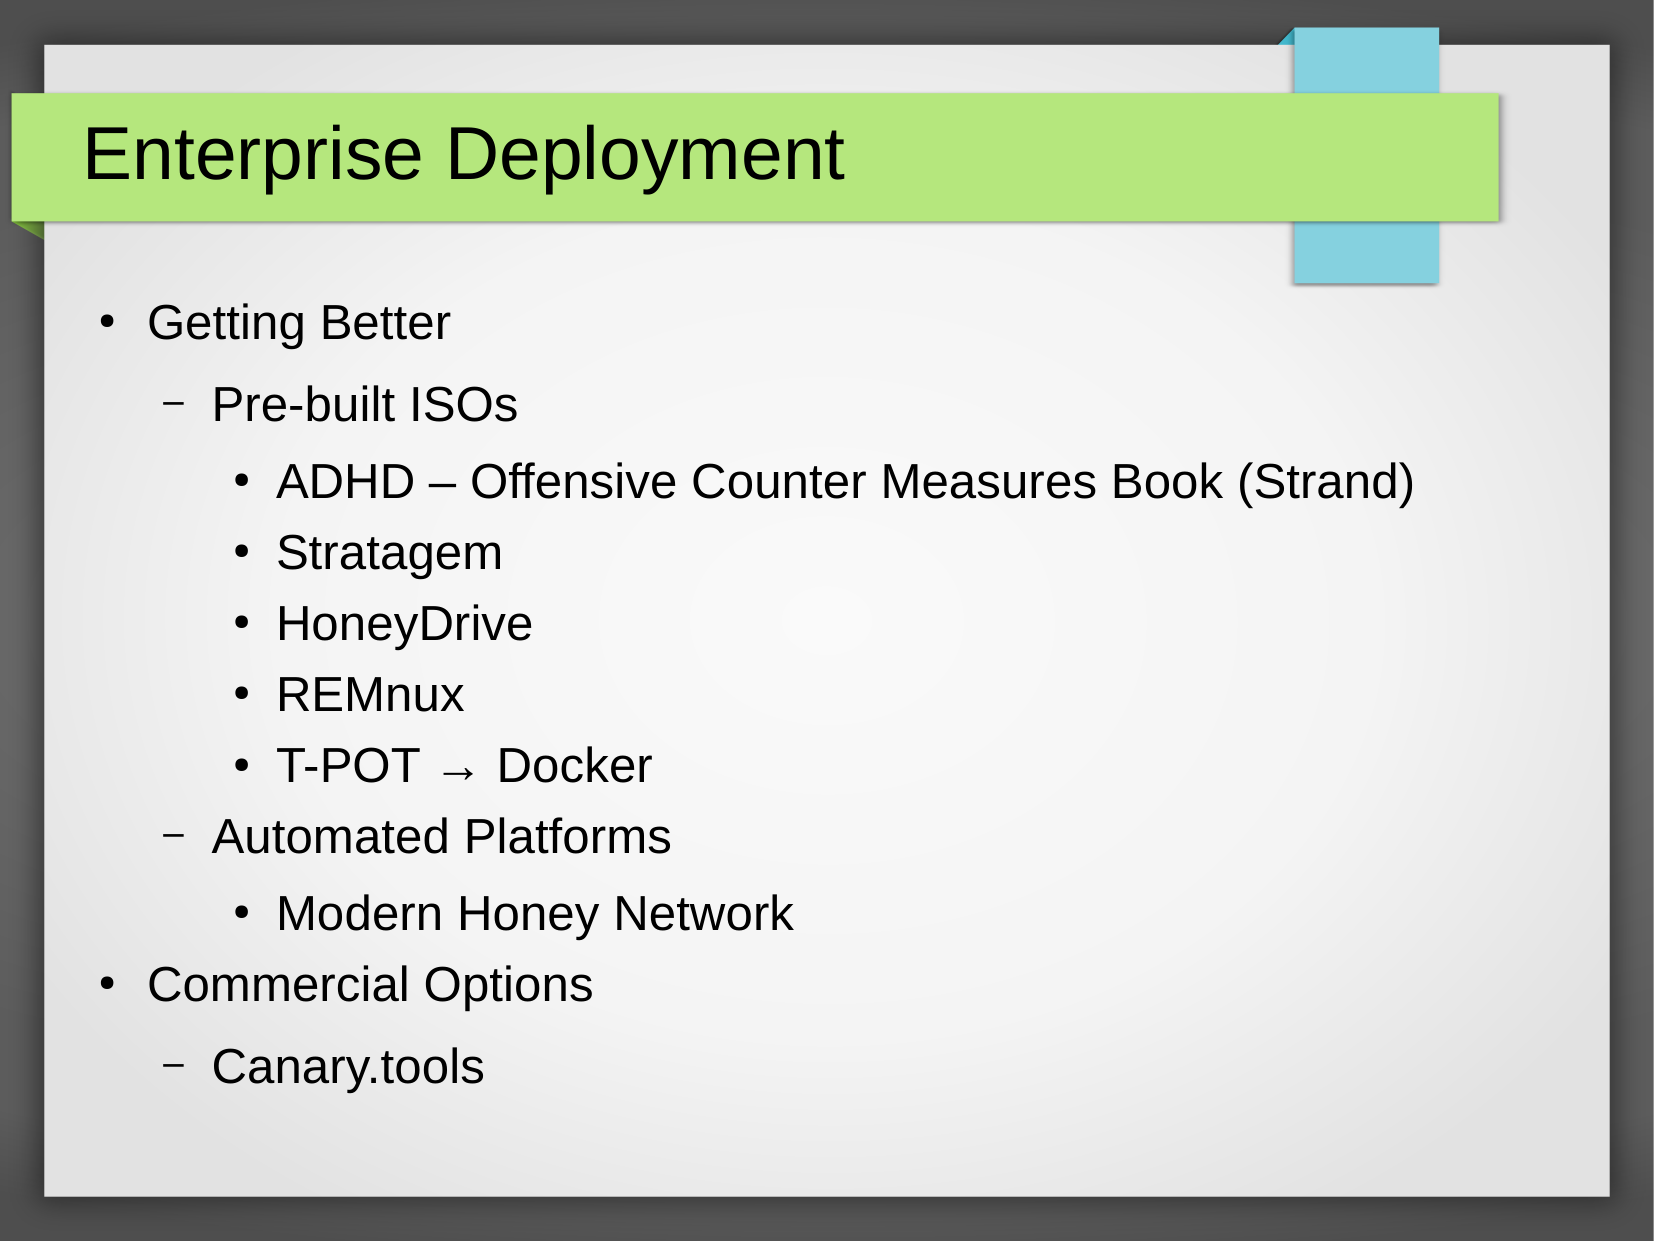

# Enterprise Deployment
Getting Better
Pre-built ISOs
ADHD – Offensive Counter Measures Book (Strand)
Stratagem
HoneyDrive
REMnux
T-POT → Docker
Automated Platforms
Modern Honey Network
Commercial Options
Canary.tools